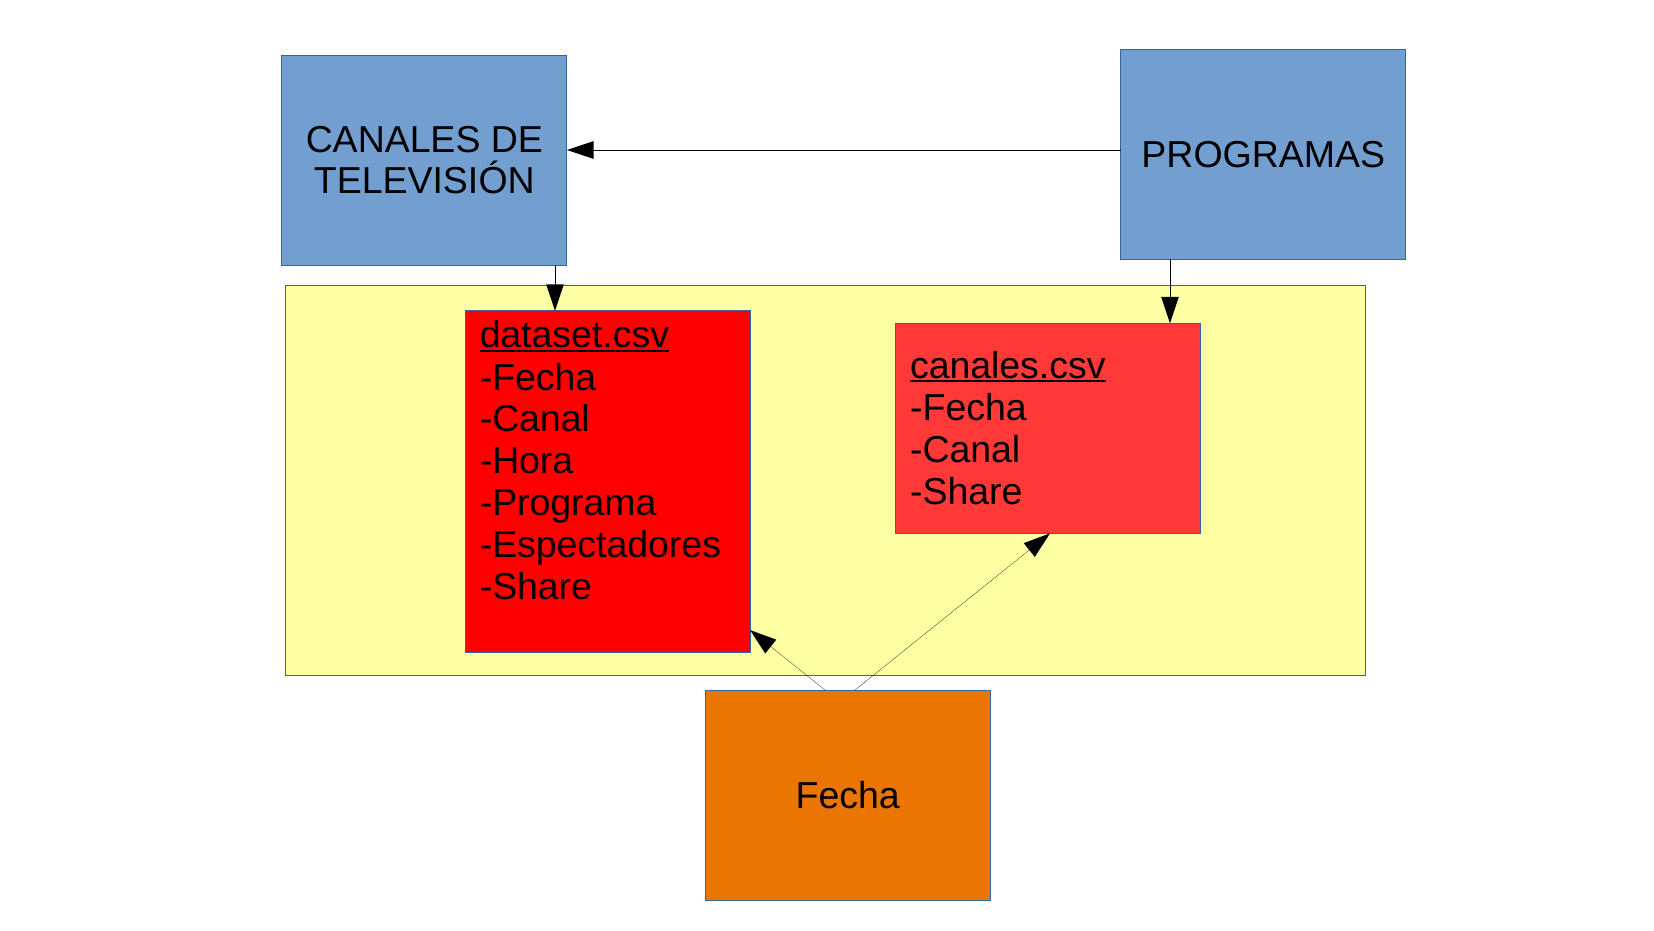

PROGRAMAS
CANALES DE
TELEVISIÓN
dataset.csv
-Fecha
-Canal
-Hora
-Programa
-Espectadores
-Share
canales.csv
-Fecha
-Canal
-Share
Fecha